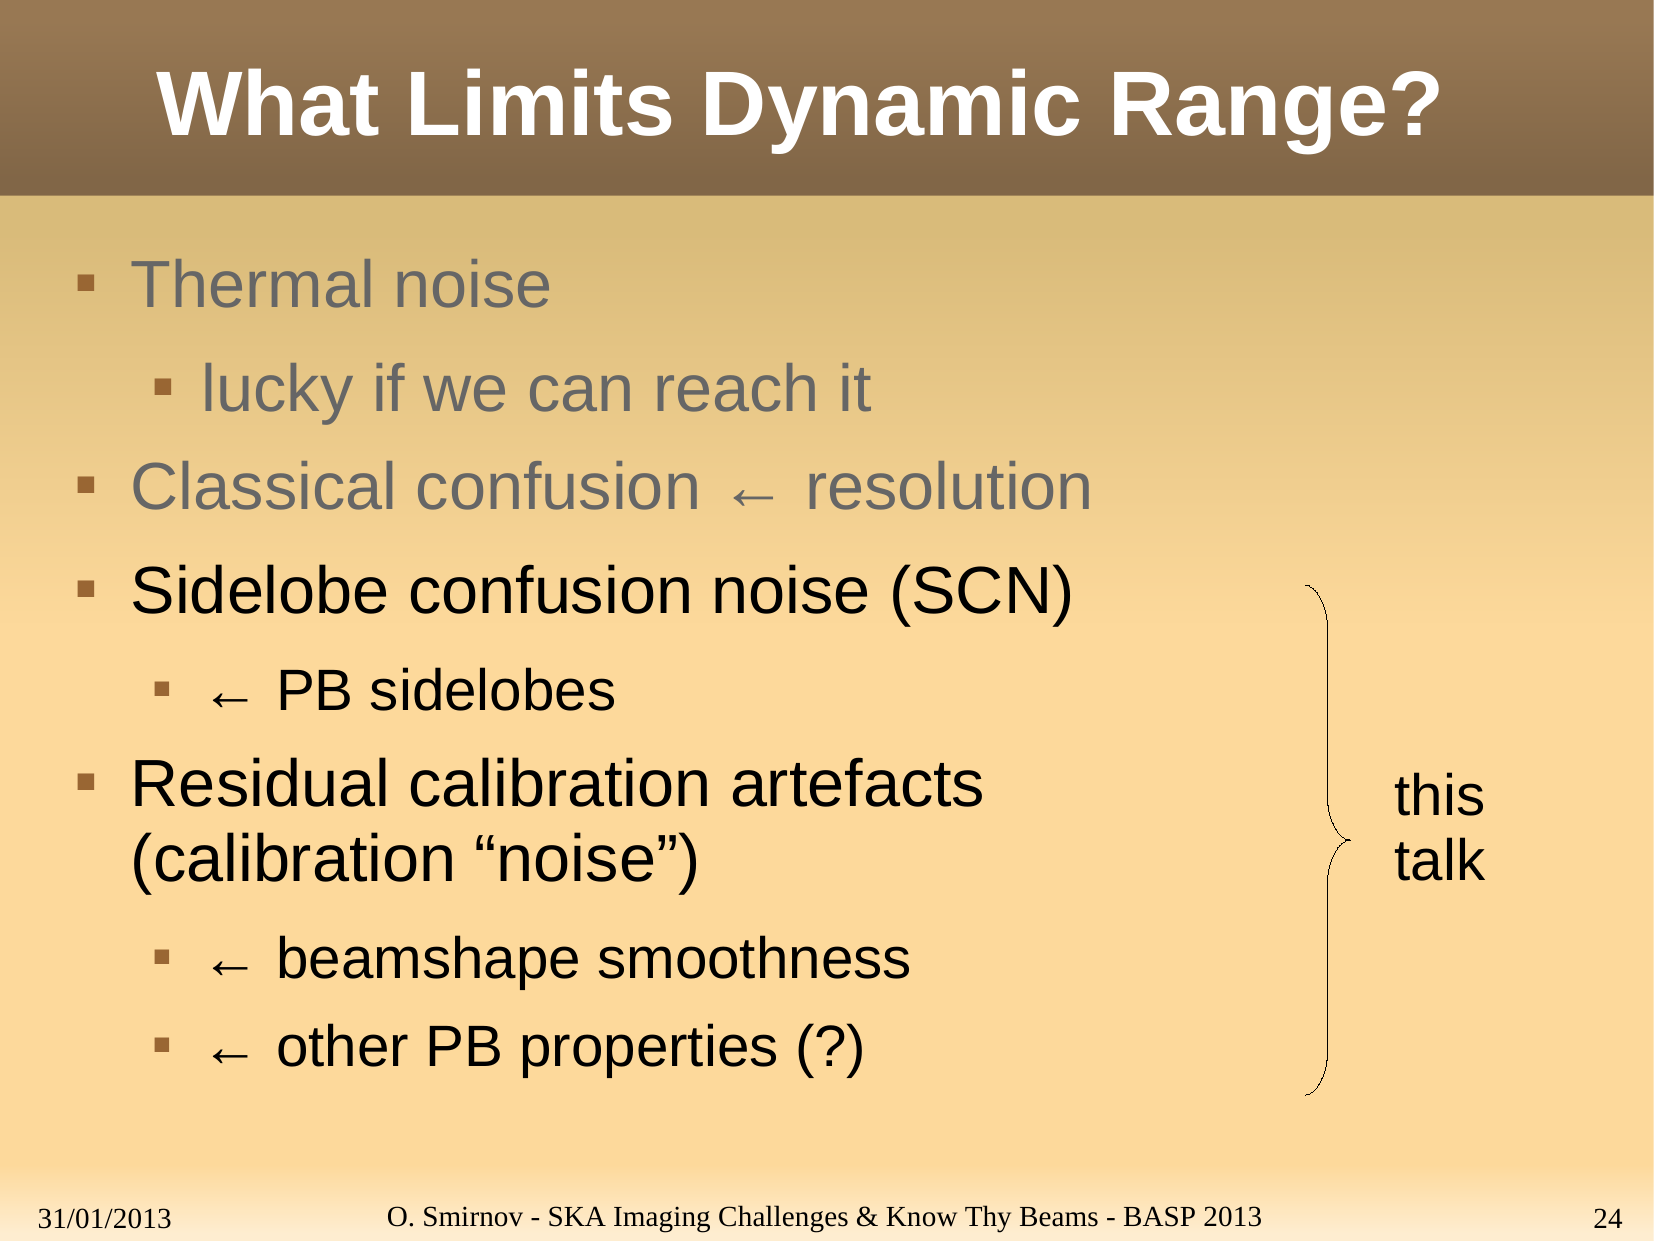

# What Limits Dynamic Range?
Thermal noise
lucky if we can reach it
Classical confusion ← resolution
Sidelobe confusion noise (SCN)
← PB sidelobes
Residual calibration artefacts
(calibration “noise”)
← beamshape smoothness
← other PB properties (?)
this
talk
O. Smirnov - SKA Imaging Challenges & Know Thy Beams - BASP 2013
31/01/2013
24